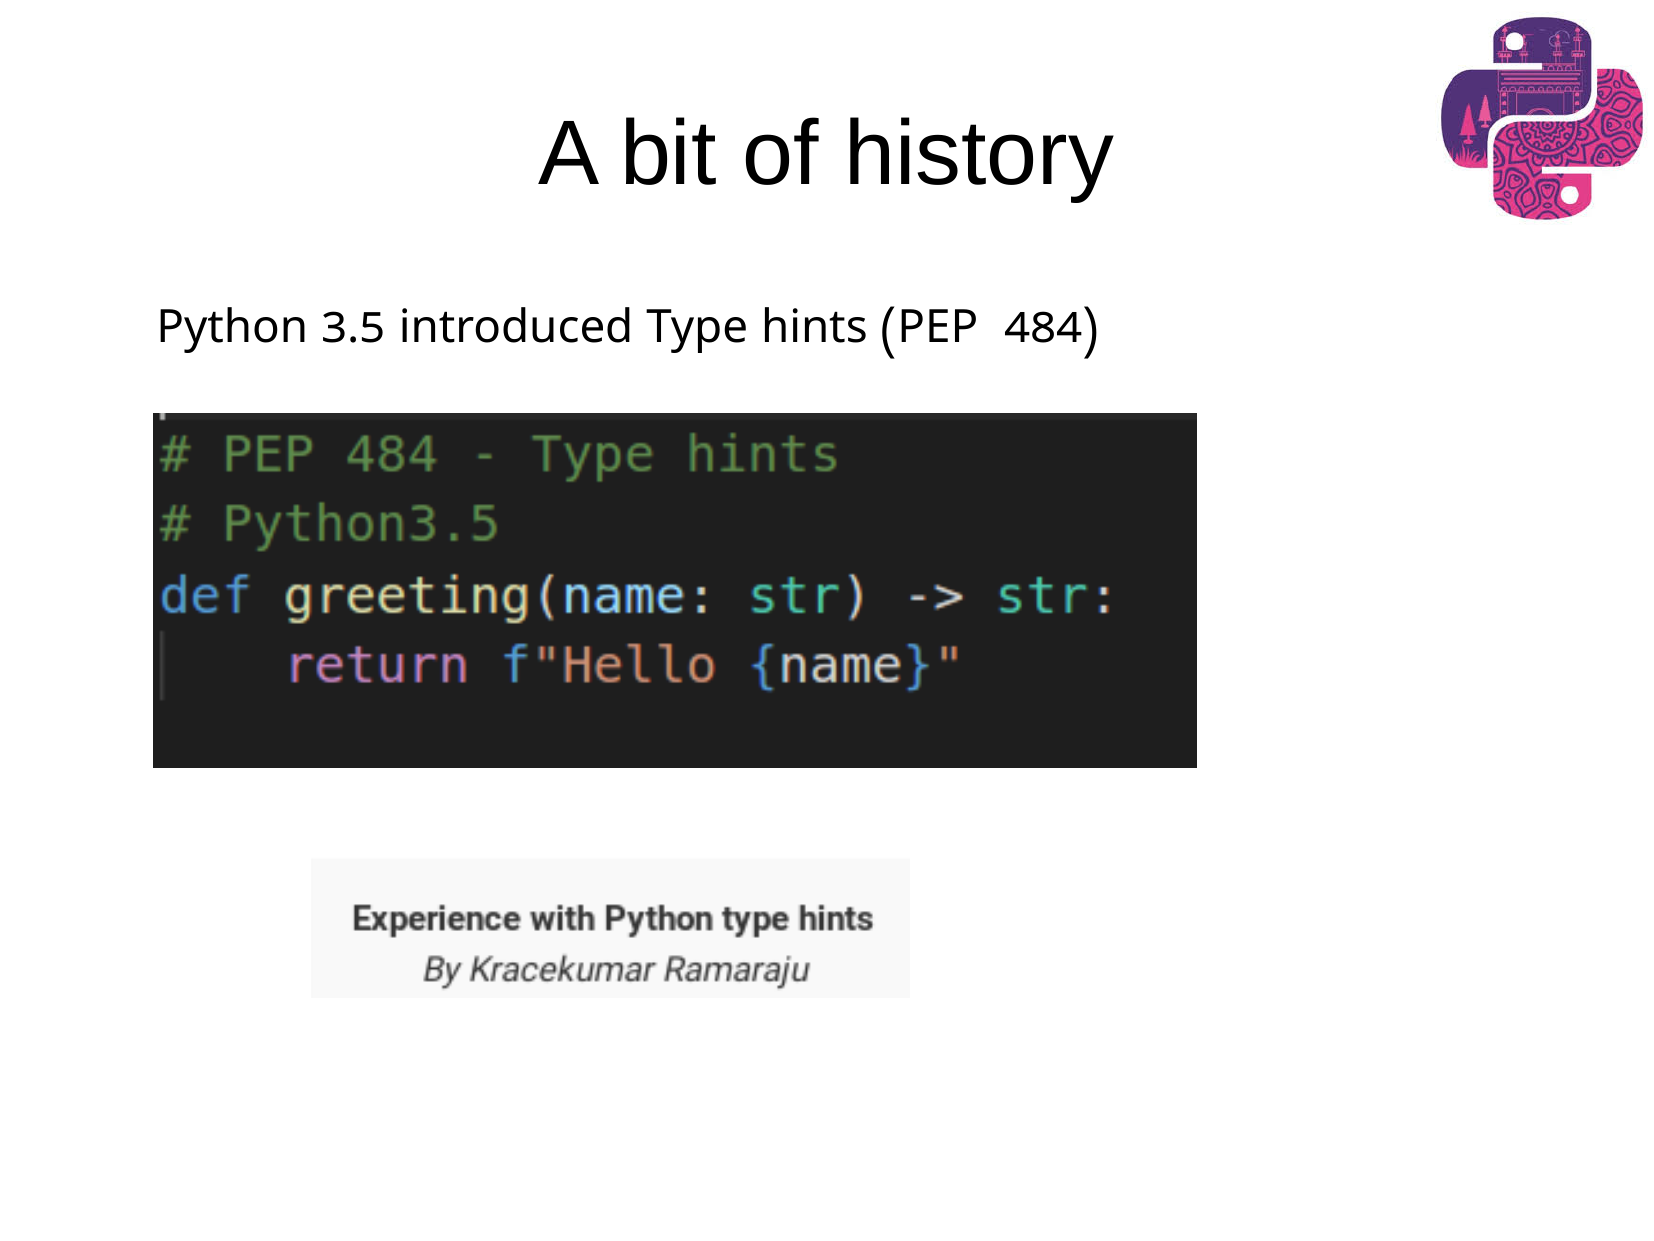

# A bit of history
Python 3.5 introduced Type hints (PEP 484)